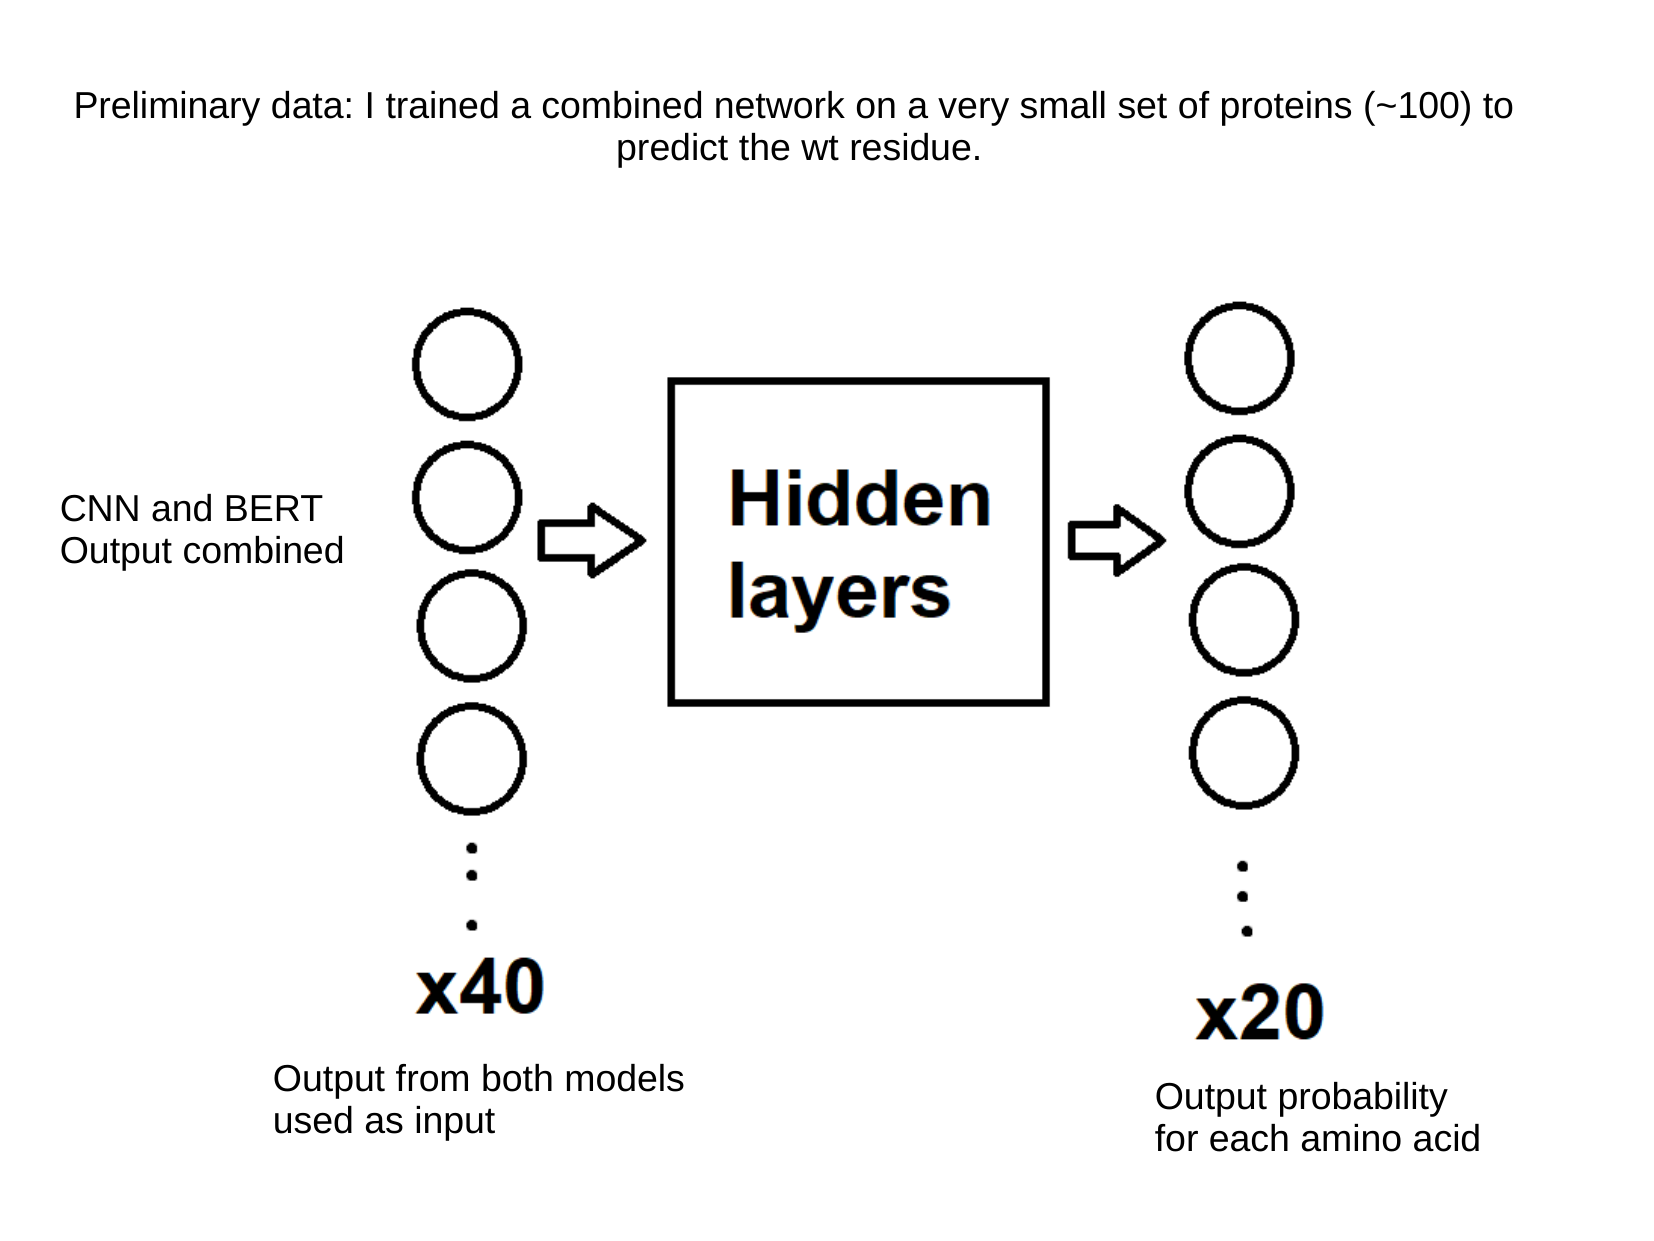

Preliminary data: I trained a combined network on a very small set of proteins (~100) to
predict the wt residue.
CNN and BERT
Output combined
Output from both models
used as input
Output probability
for each amino acid